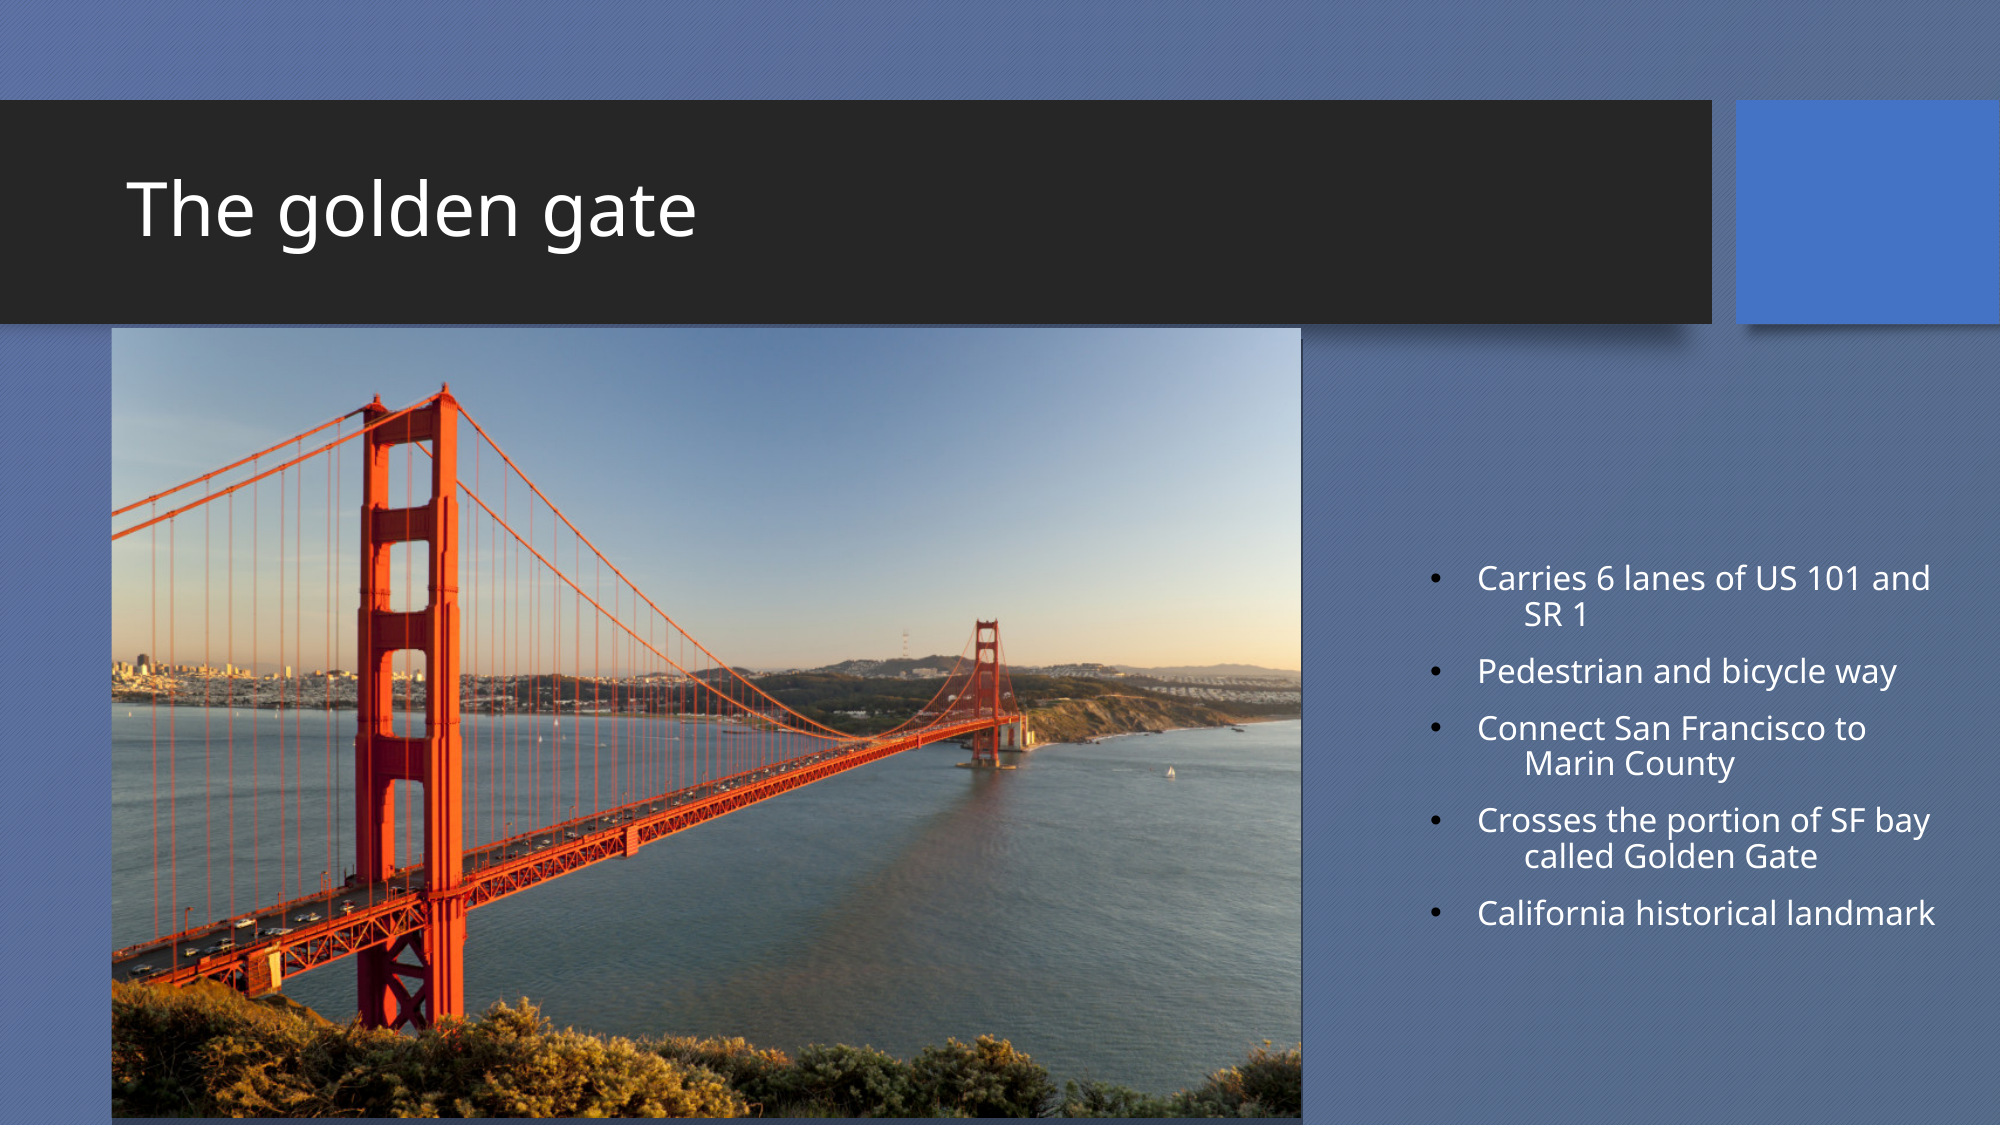

# The golden gate
Carries 6 lanes of US 101 and SR 1
Pedestrian and bicycle way
Connect San Francisco to Marin County
Crosses the portion of SF bay called Golden Gate
California historical landmark